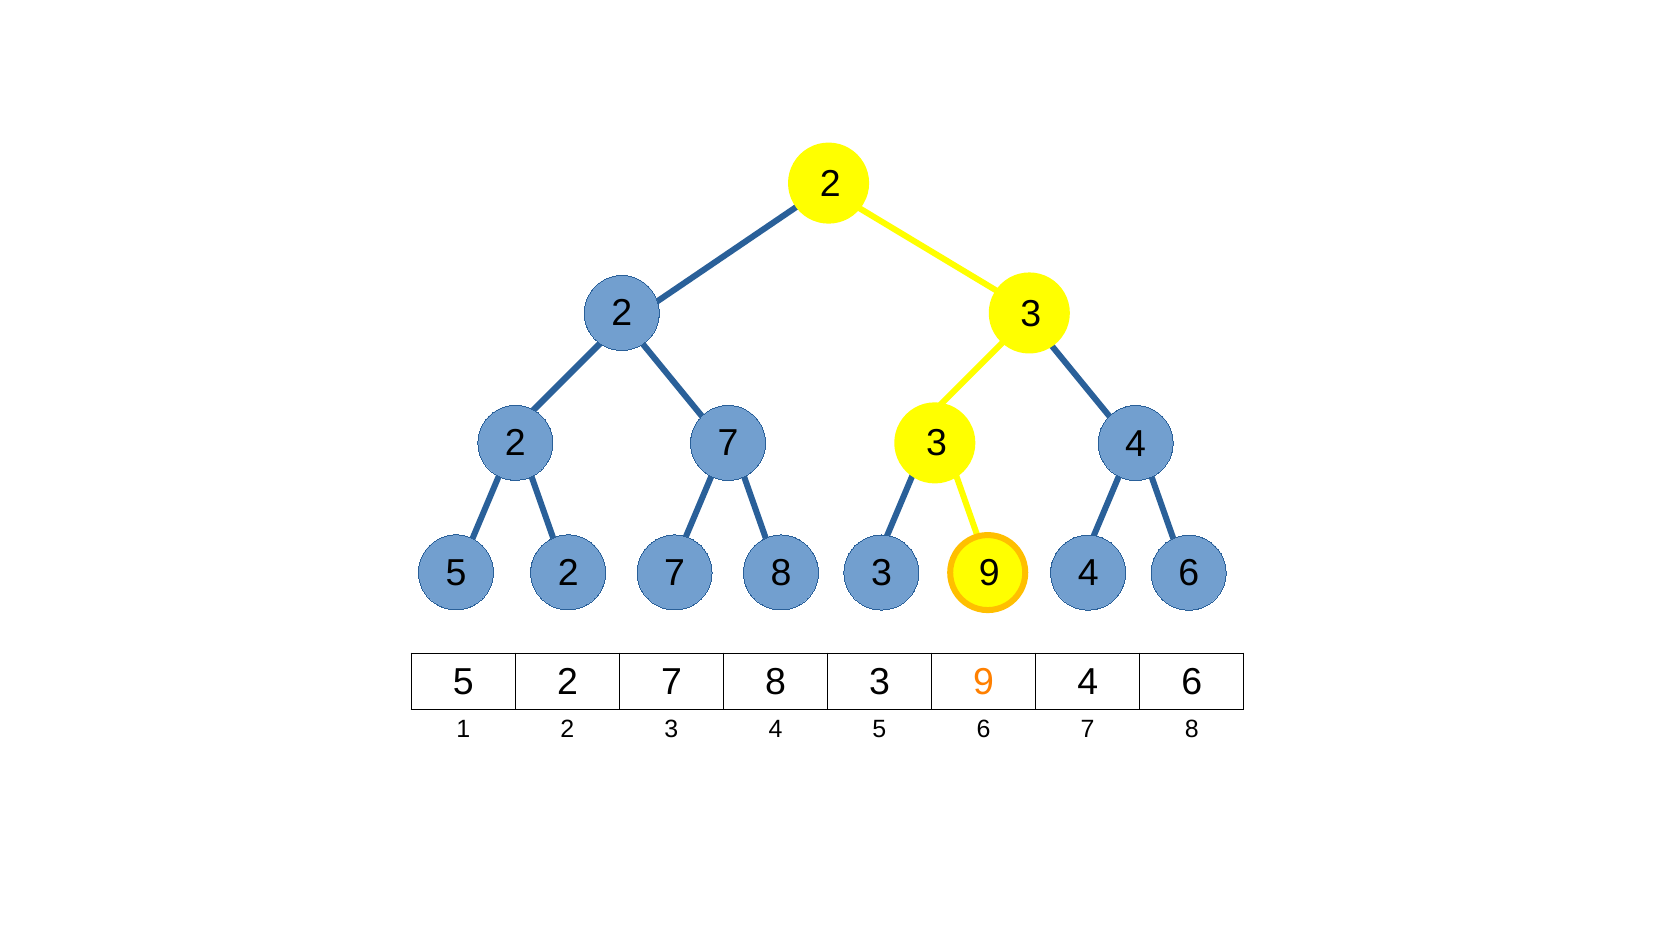

2
2
3
2
7
3
4
5
2
7
8
3
9
4
6
| 5 | 2 | 7 | 8 | 3 | 9 | 4 | 6 |
| --- | --- | --- | --- | --- | --- | --- | --- |
| 1 | 2 | 3 | 4 | 5 | 6 | 7 | 8 |
| --- | --- | --- | --- | --- | --- | --- | --- |